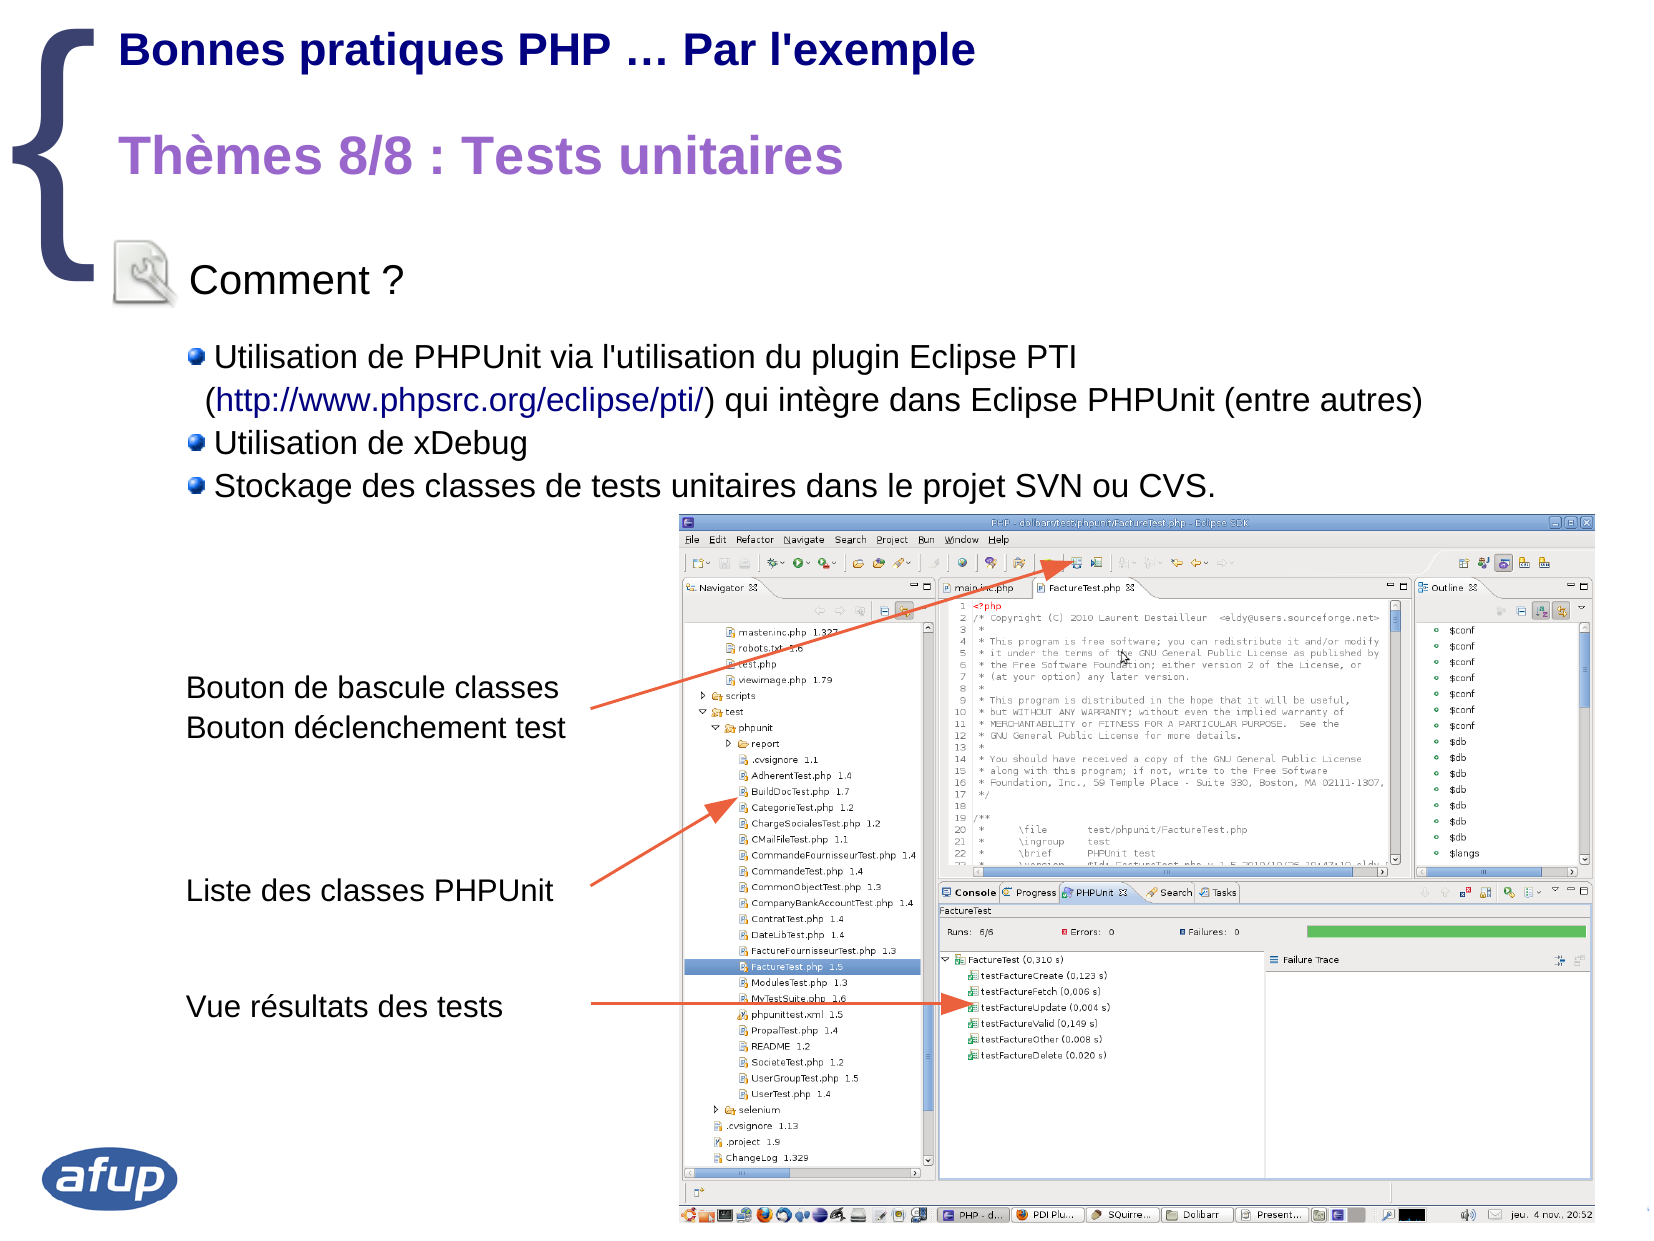

# Bonnes pratiques PHP … Par l'exemple Thèmes 8/8 : Tests unitaires
Comment ?
 Utilisation de PHPUnit via l'utilisation du plugin Eclipse PTI
(http://www.phpsrc.org/eclipse/pti/) qui intègre dans Eclipse PHPUnit (entre autres)
 Utilisation de xDebug
 Stockage des classes de tests unitaires dans le projet SVN ou CVS.
Bouton de bascule classes
Bouton déclenchement test
Liste des classes PHPUnit
Vue résultats des tests